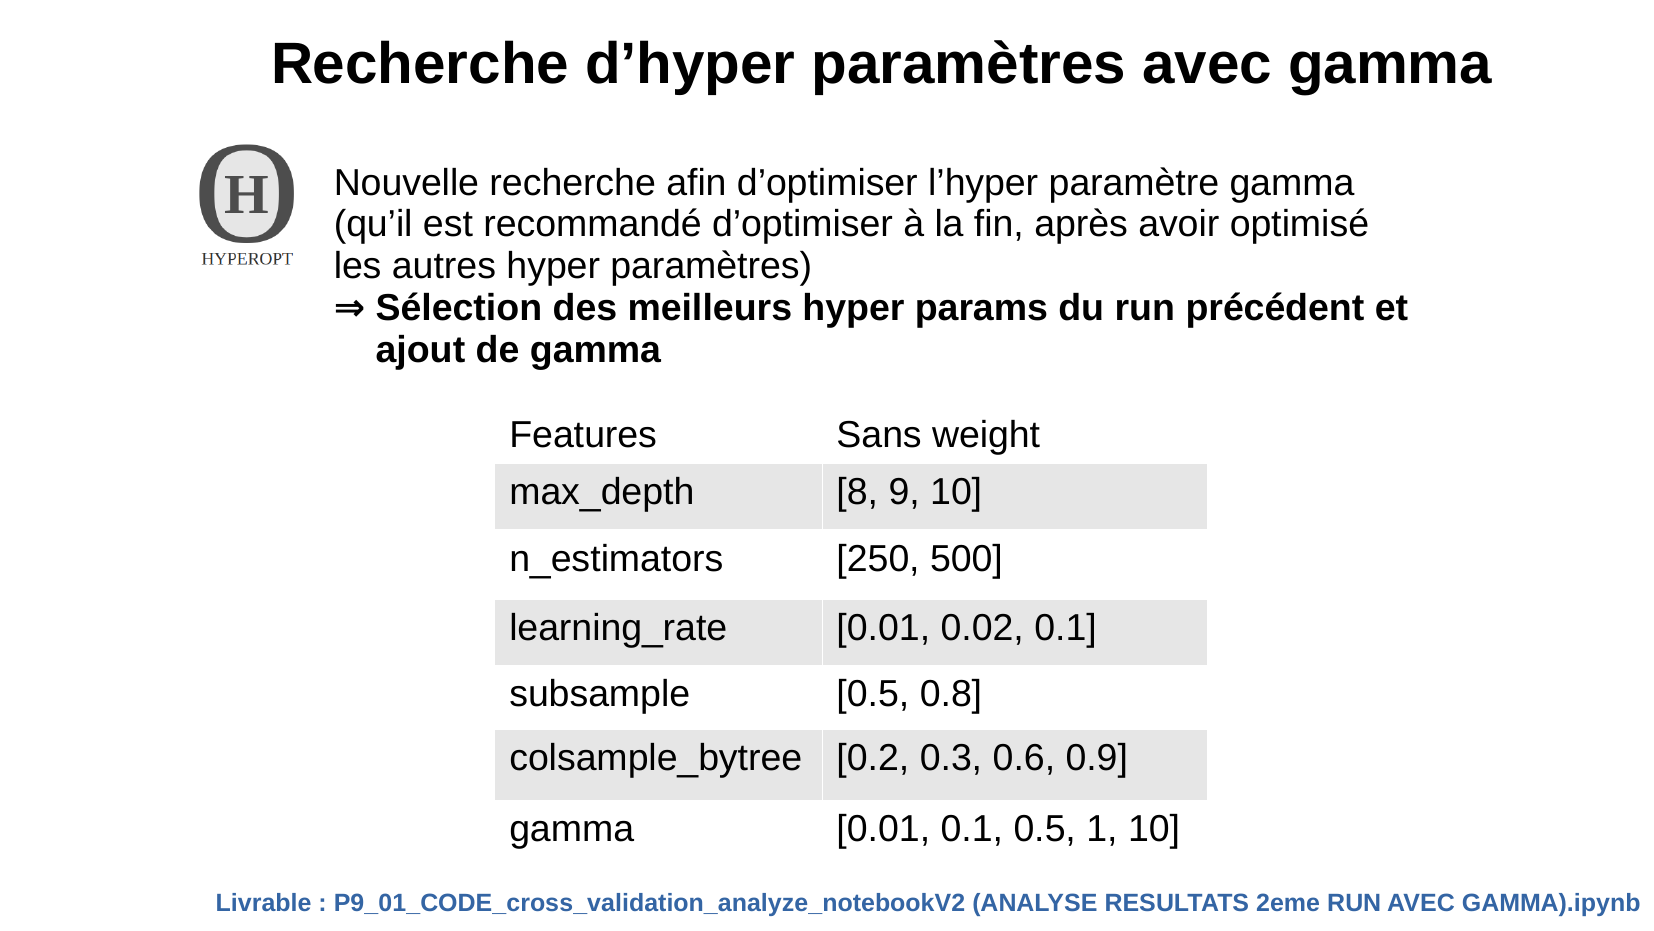

Recherche d’hyper paramètres avec gamma
Nouvelle recherche afin d’optimiser l’hyper paramètre gamma
(qu’il est recommandé d’optimiser à la fin, après avoir optimisé les autres hyper paramètres)
⇒ Sélection des meilleurs hyper params du run précédent et
 ajout de gamma
| Features | Sans weight |
| --- | --- |
| max\_depth | [8, 9, 10] |
| n\_estimators | [250, 500] |
| learning\_rate | [0.01, 0.02, 0.1] |
| subsample | [0.5, 0.8] |
| colsample\_bytree | [0.2, 0.3, 0.6, 0.9] |
| gamma | [0.01, 0.1, 0.5, 1, 10] |
Livrable : P9_01_CODE_cross_validation_analyze_notebookV2 (ANALYSE RESULTATS 2eme RUN AVEC GAMMA).ipynb